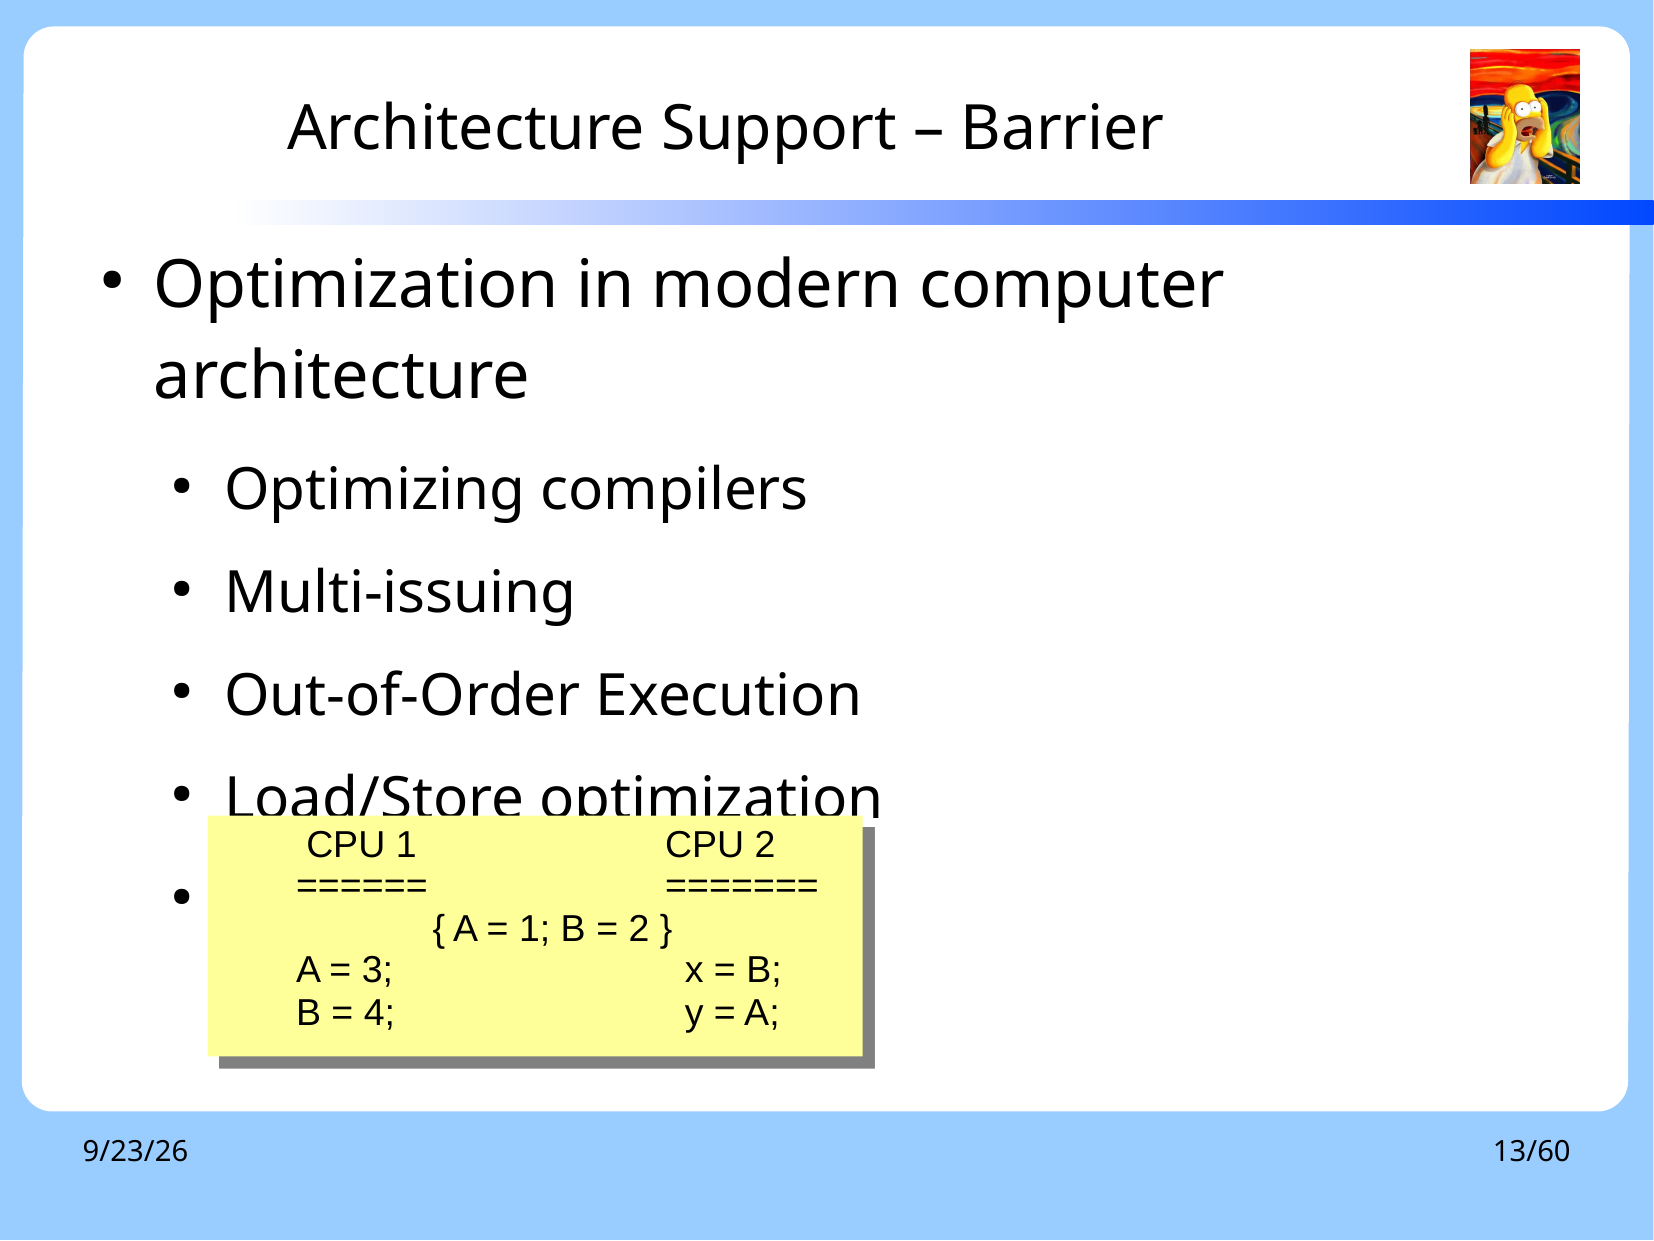

# Architecture Support – Barrier
Optimization in modern computer architecture
Optimizing compilers
Multi-issuing
Out-of-Order Execution
Load/Store optimization
… etc
 CPU 1				CPU 2
	====== 	=======
	 { A = 1; B = 2 }
	A = 3;		 x = B;
	B = 4;		 y = A;
13